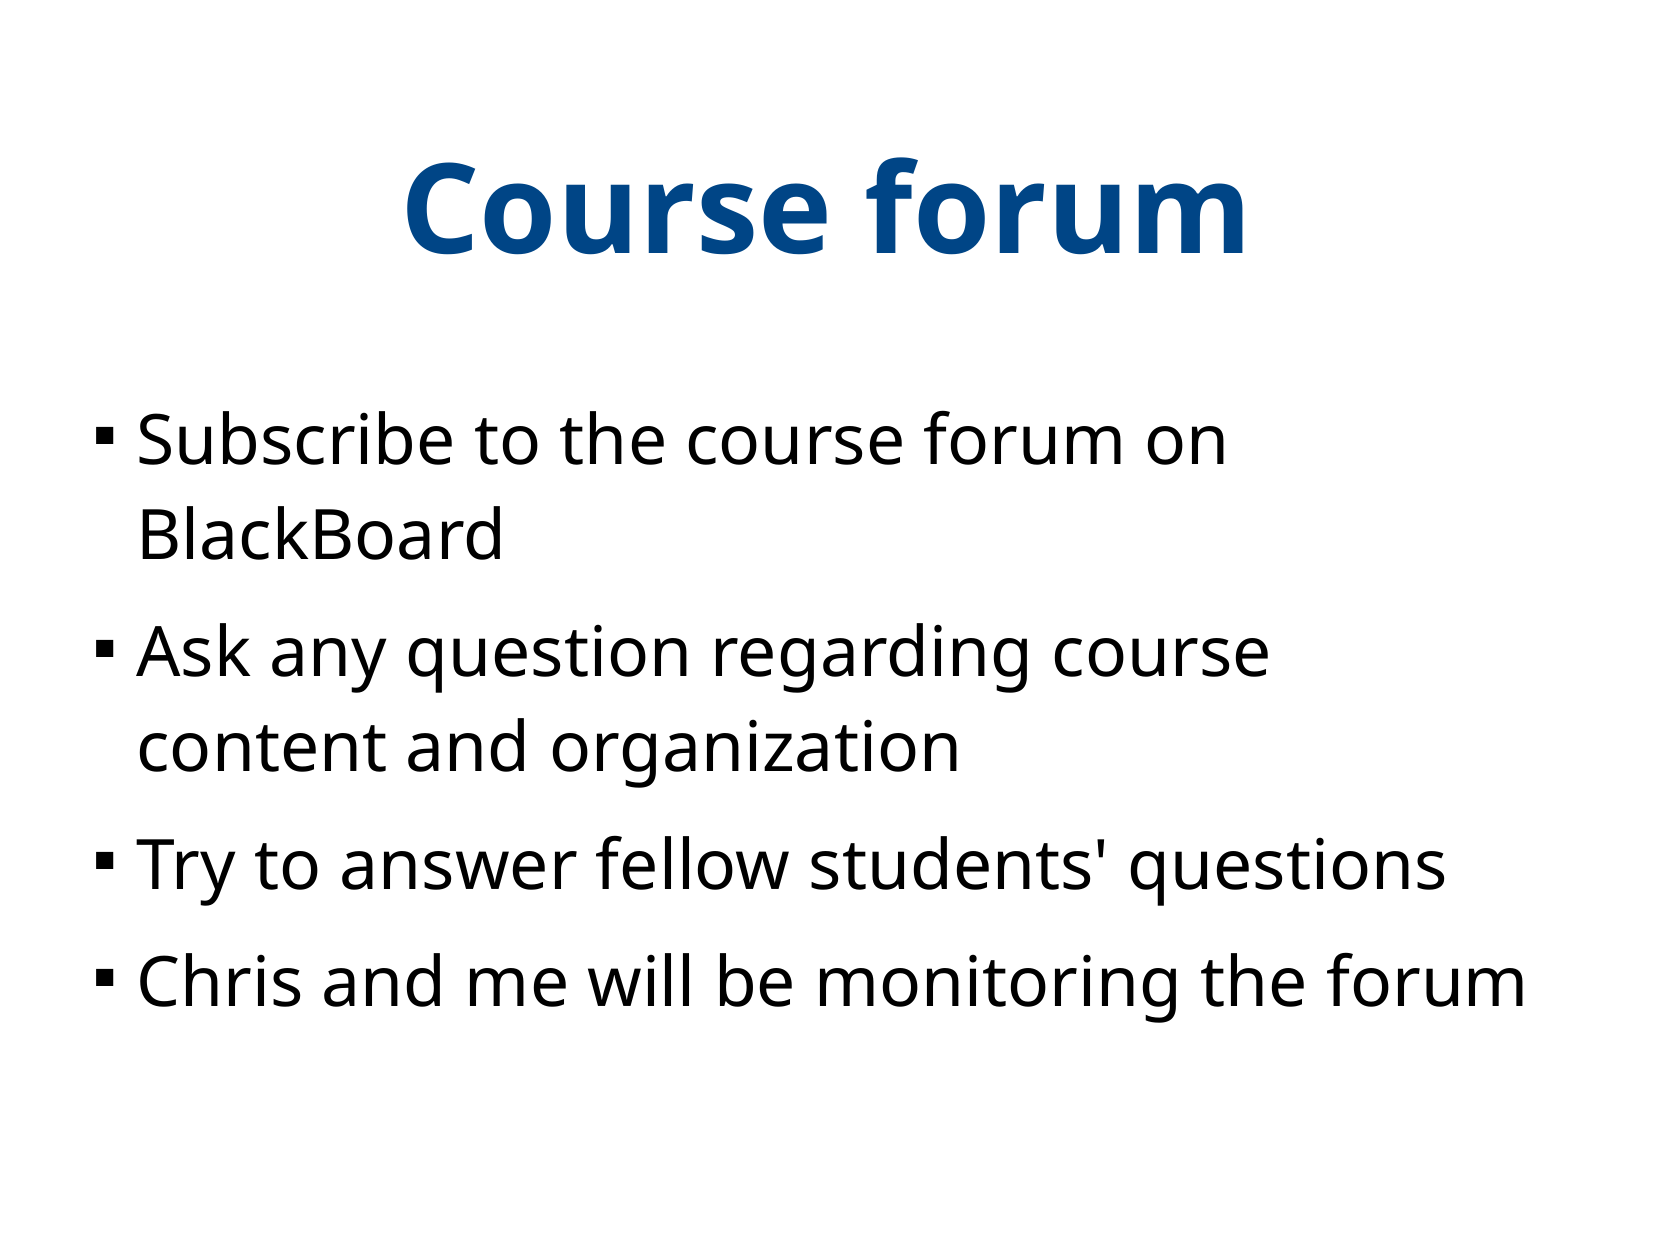

# Course forum
Subscribe to the course forum on BlackBoard
Ask any question regarding course content and organization
Try to answer fellow students' questions
Chris and me will be monitoring the forum